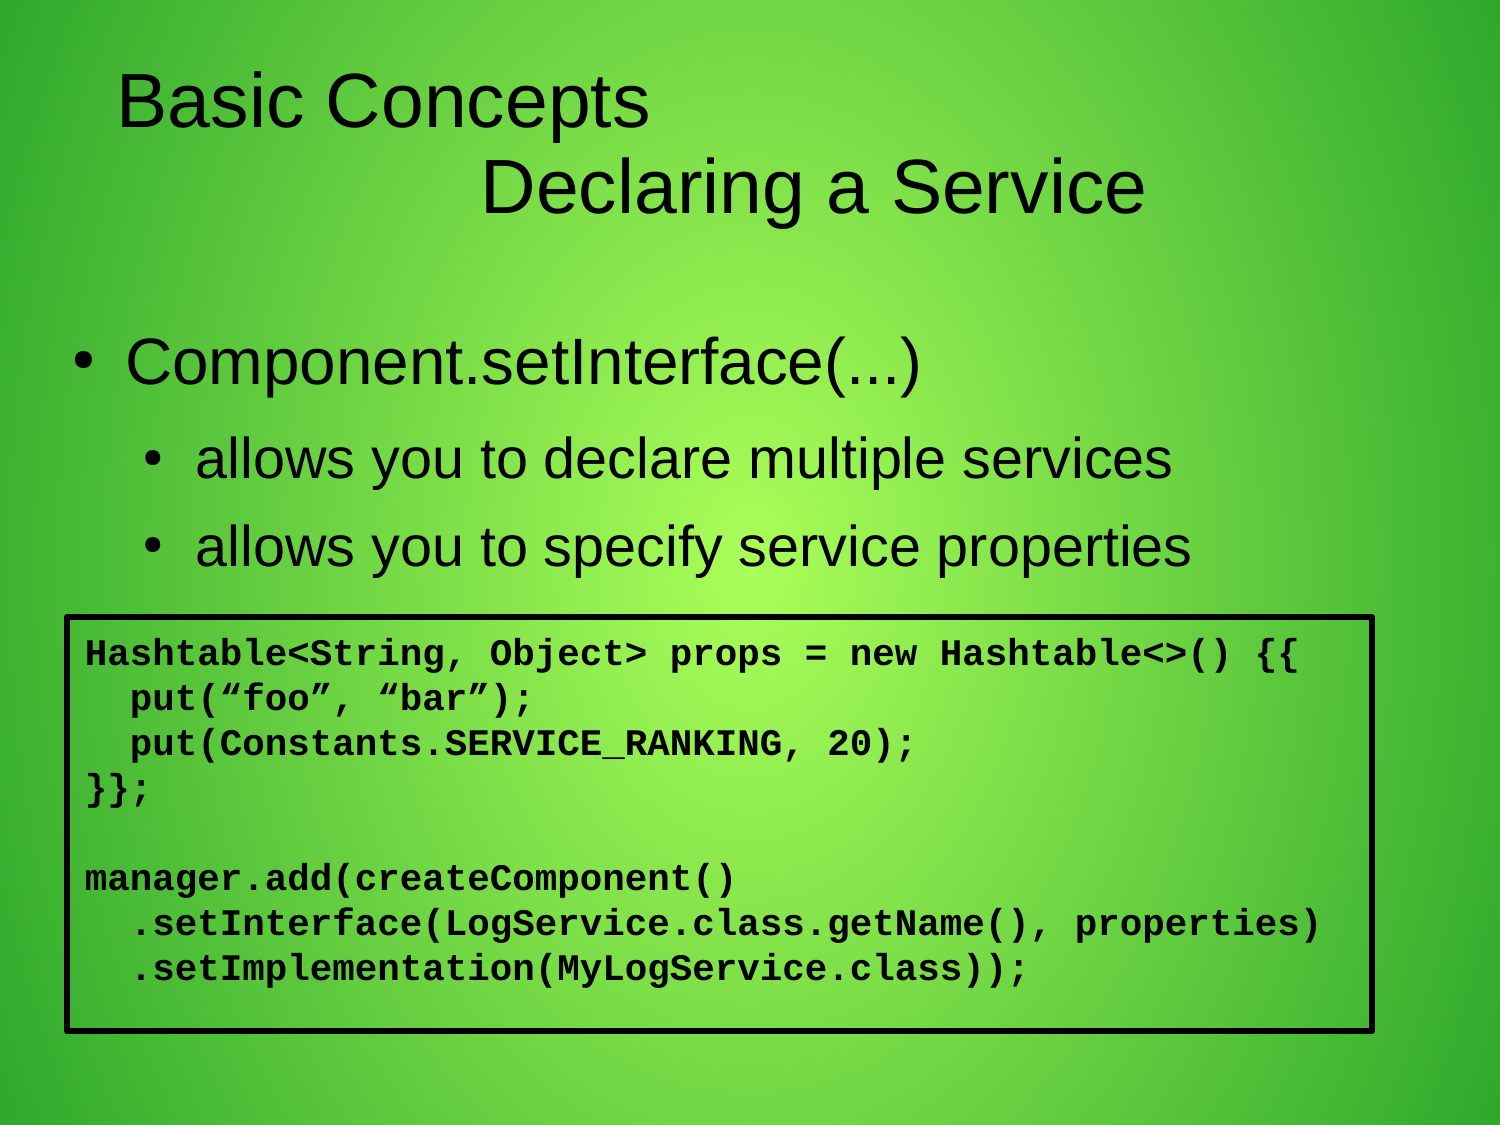

# Basic Concepts	 Declaring a Service
Component.setInterface(...)
allows you to declare multiple services
allows you to specify service properties
Hashtable<String, Object> props = new Hashtable<>() {{
 put(“foo”, “bar”);
 put(Constants.SERVICE_RANKING, 20);
}};
manager.add(createComponent()
 .setInterface(LogService.class.getName(), properties)
 .setImplementation(MyLogService.class));